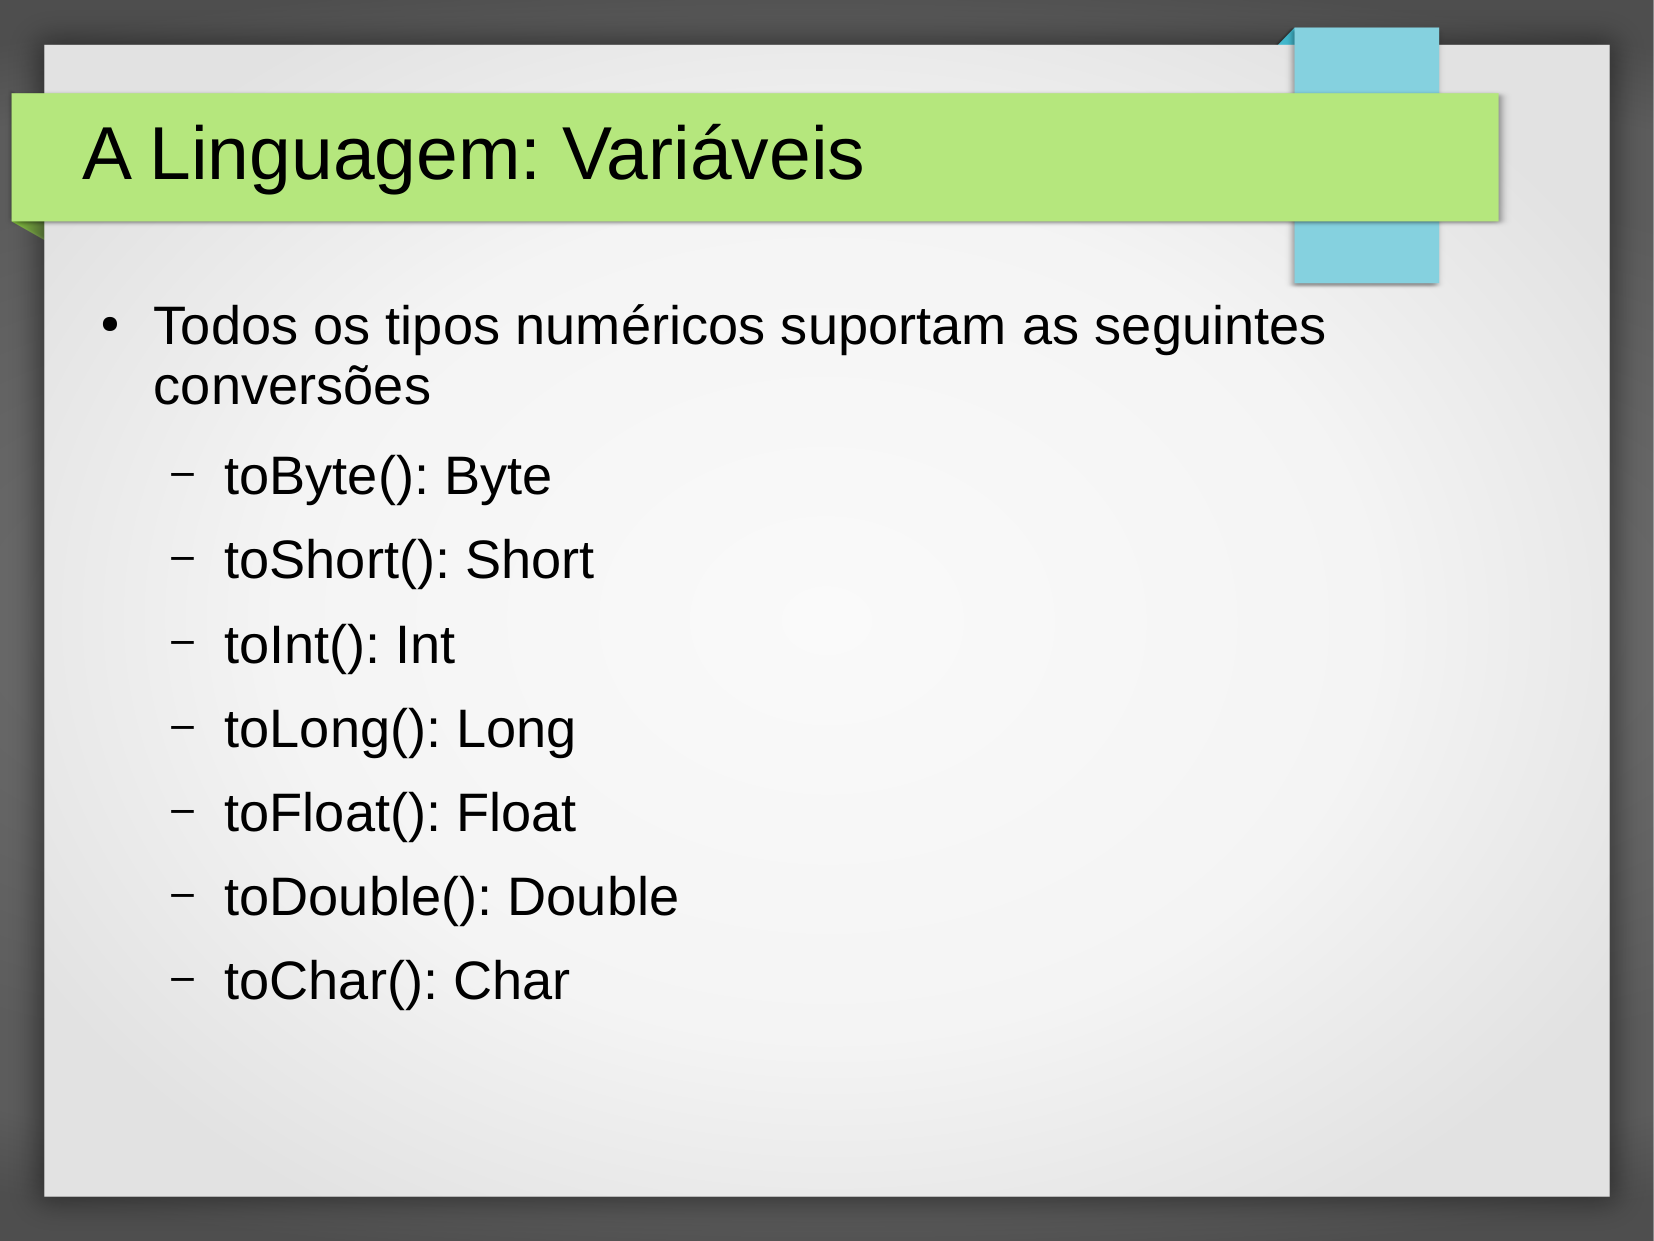

# A Linguagem: Variáveis
Todos os tipos numéricos suportam as seguintes conversões
toByte(): Byte
toShort(): Short
toInt(): Int
toLong(): Long
toFloat(): Float
toDouble(): Double
toChar(): Char